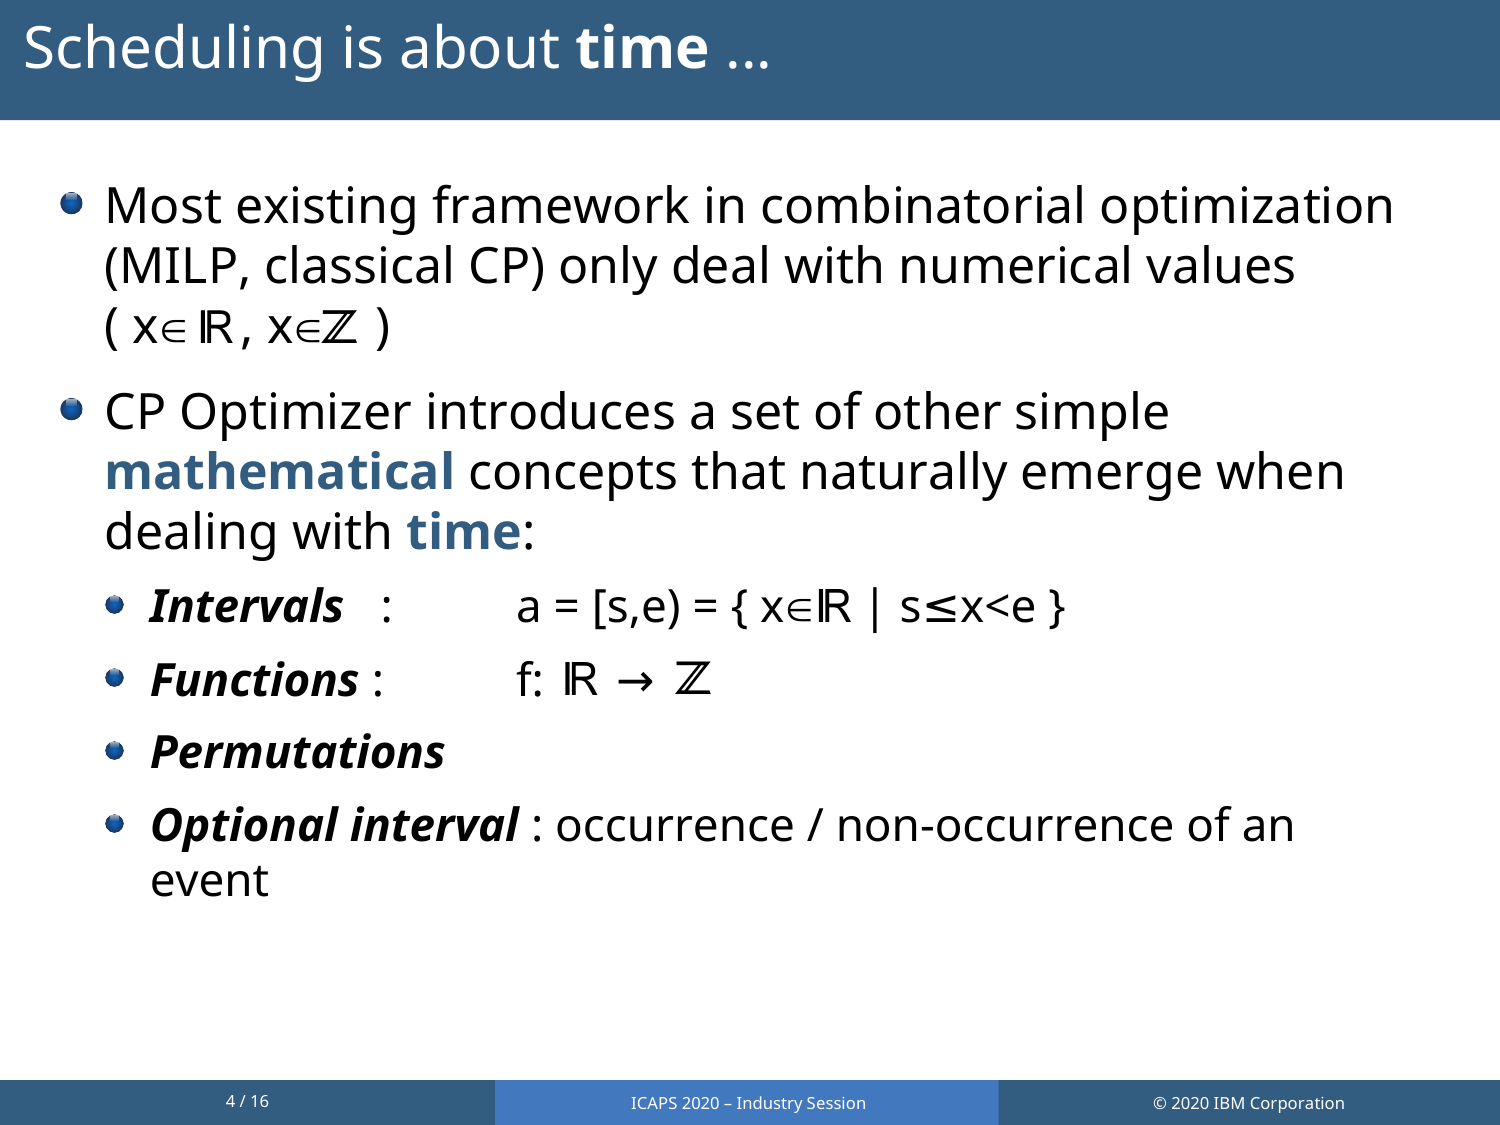

# Scheduling is about time ...
Most existing framework in combinatorial optimization (MILP, classical CP) only deal with numerical values ( x∈ , x∈ )
CP Optimizer introduces a set of other simple mathematical concepts that naturally emerge when dealing with time:
Intervals : 	a = [s,e) = { x∈ | s≤x<e }
Functions :	f: →
Permutations
Optional interval : occurrence / non-occurrence of an event